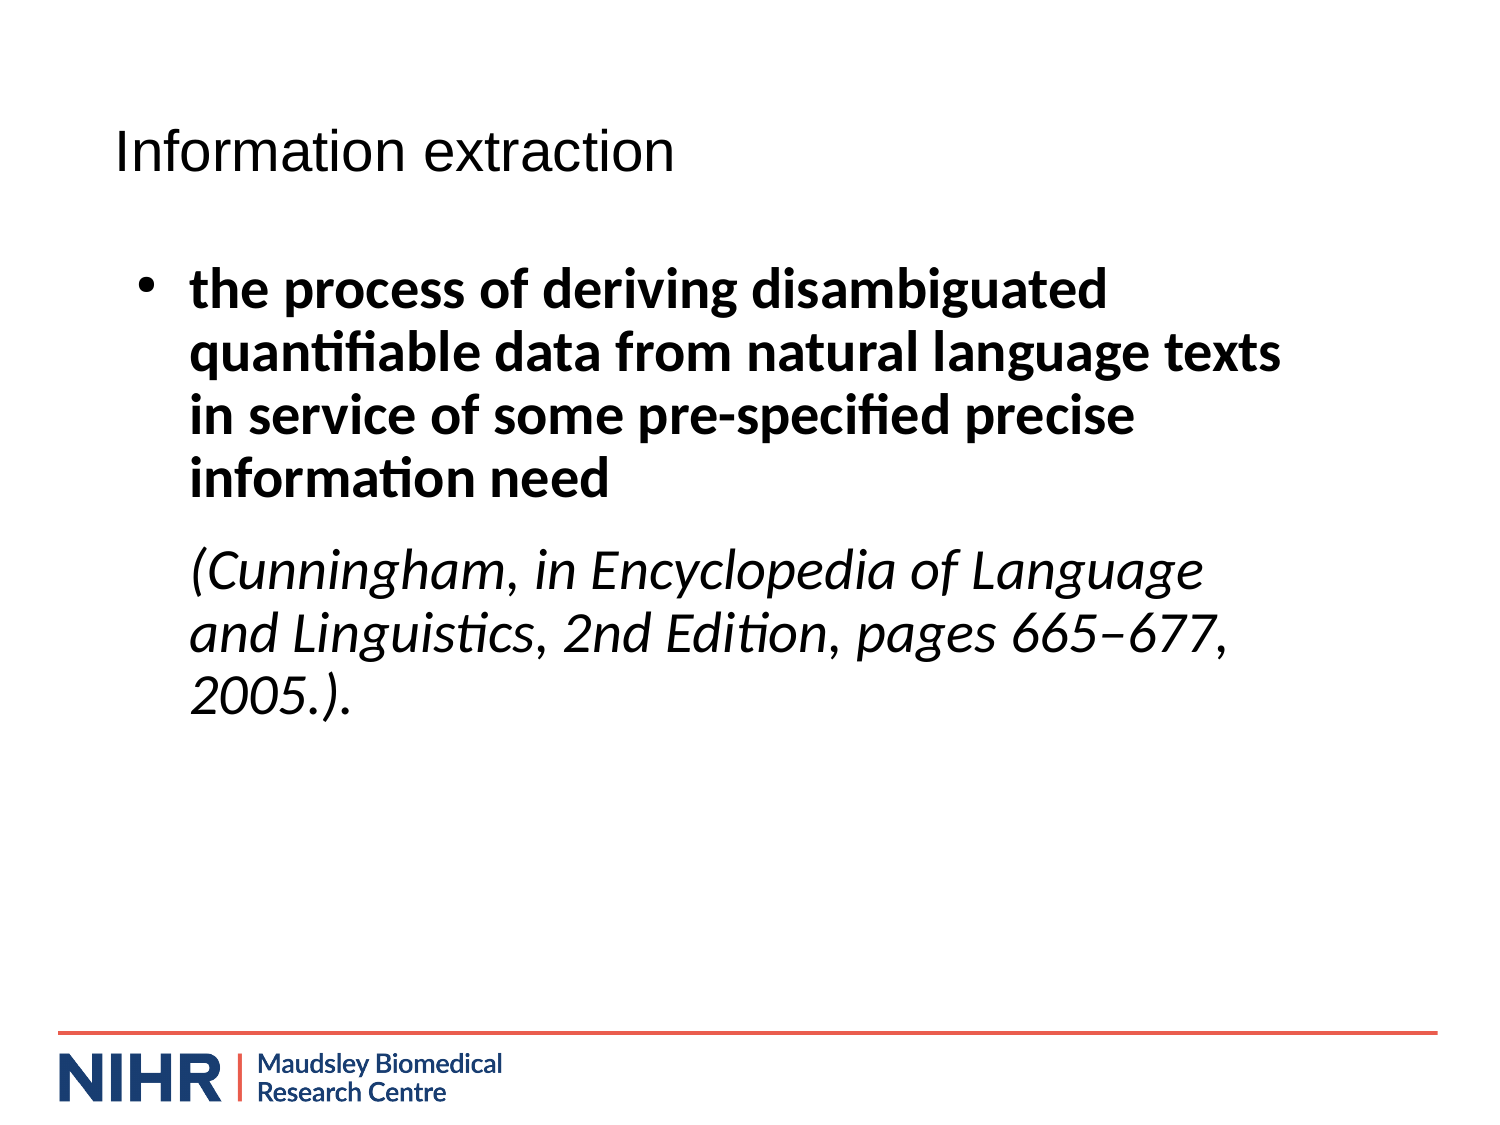

Information extraction
# the process of deriving disambiguated quantifiable data from natural language texts in service of some pre-specified precise information need
(Cunningham, in Encyclopedia of Language and Linguistics, 2nd Edition, pages 665–677, 2005.).